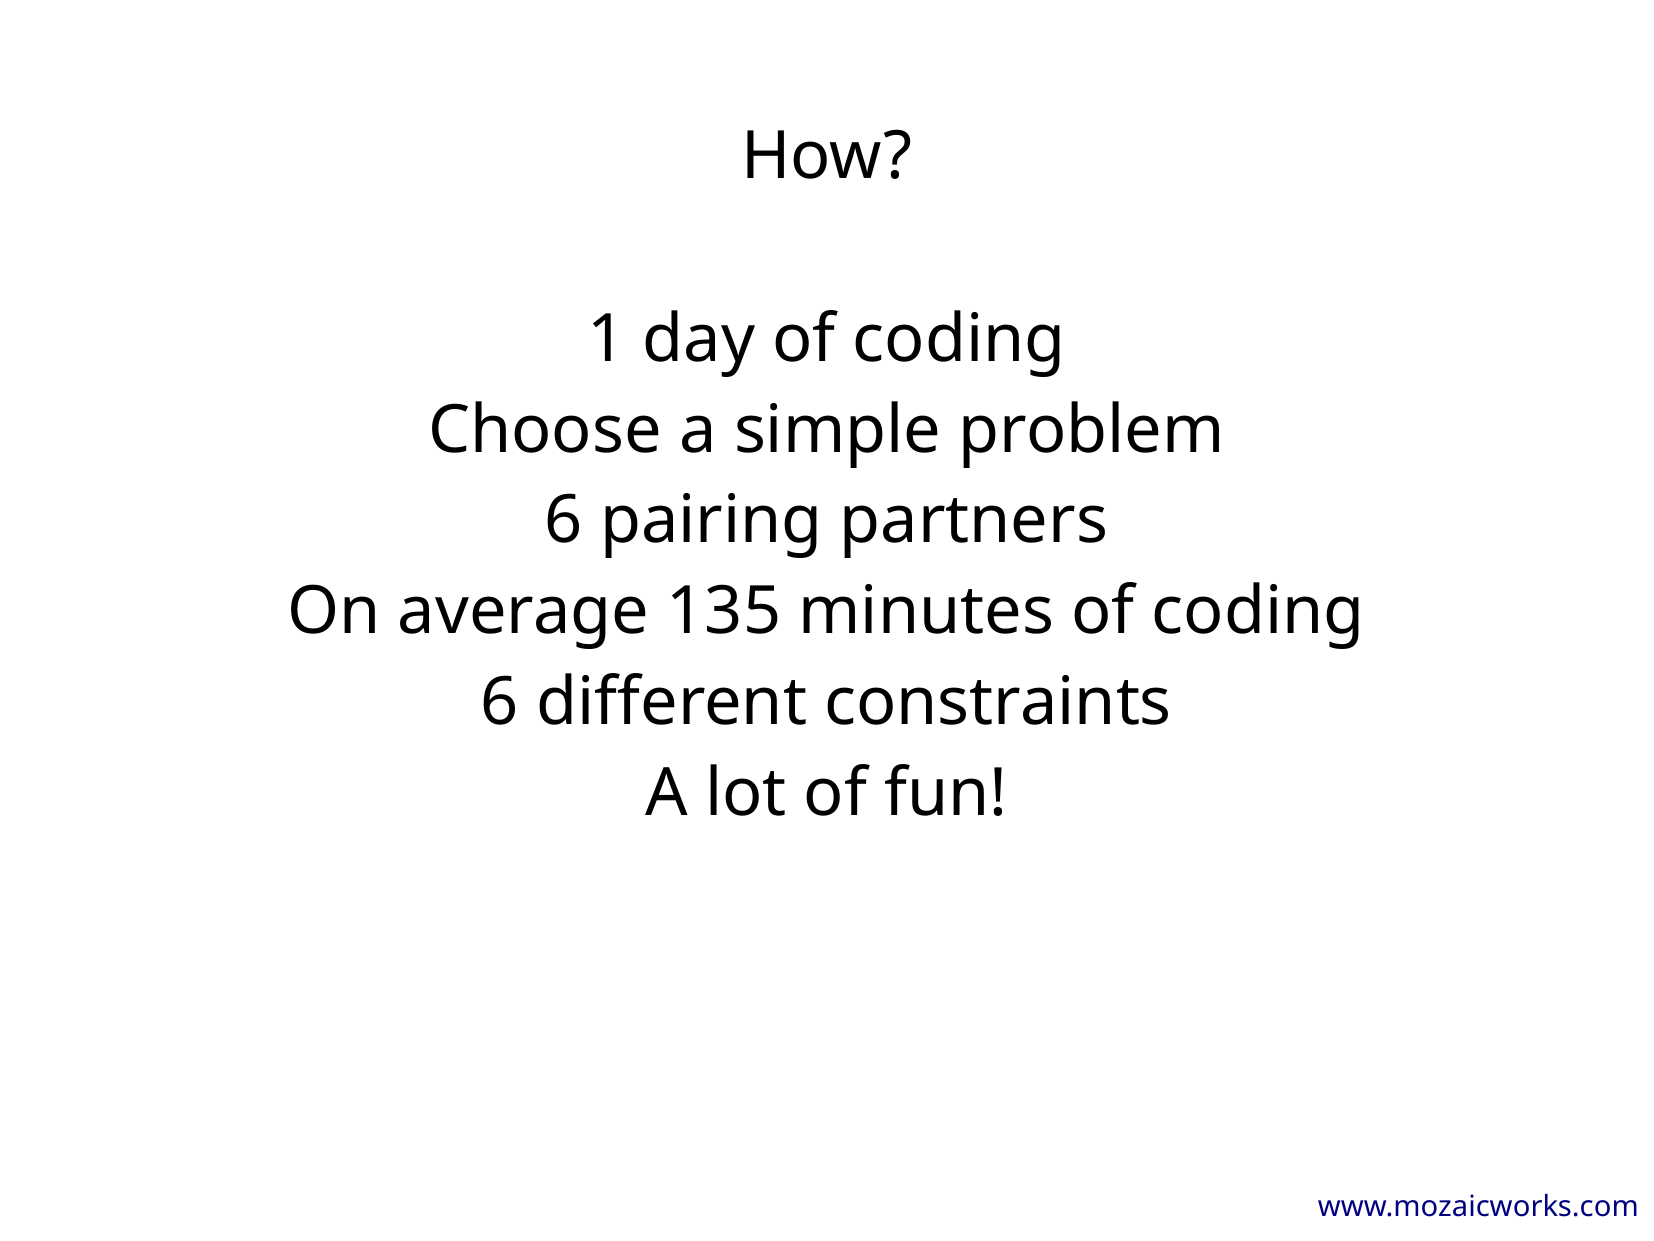

# How?
1 day of coding
Choose a simple problem
6 pairing partners
On average 135 minutes of coding
6 different constraints
A lot of fun!
www.mozaicworks.com